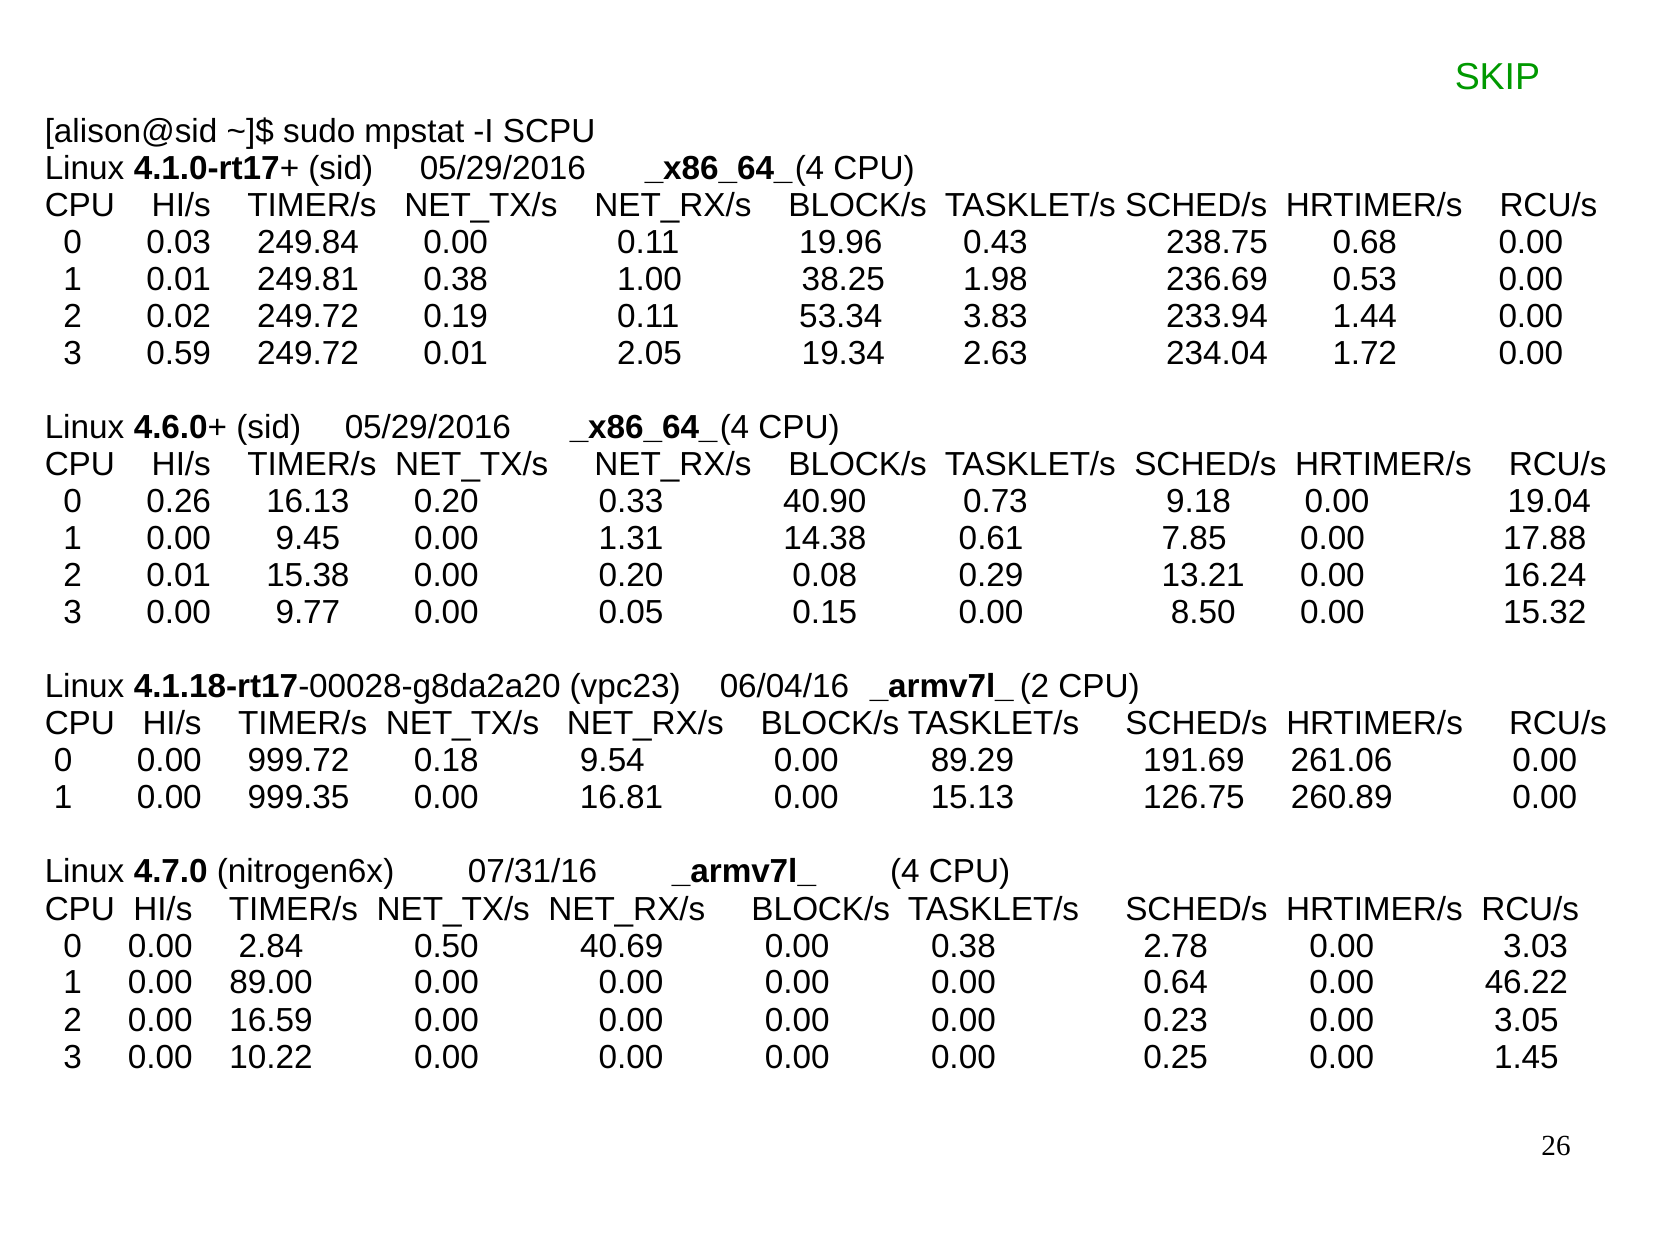

SKIP
[alison@sid ~]$ sudo mpstat -I SCPU
Linux 4.1.0-rt17+ (sid) 	05/29/2016 	_x86_64_	(4 CPU)
CPU HI/s TIMER/s NET_TX/s NET_RX/s BLOCK/s 	TASKLET/s SCHED/s HRTIMER/s RCU/s
 0 0.03 249.84 0.00 0.11 19.96 	 0.43 238.75 0.68 0.00
 1 0.01 249.81 0.38 1.00 38.25 	 1.98 236.69 0.53 0.00
 2 0.02 249.72 0.19 0.11 53.34 	 3.83 233.94 1.44 0.00
 3 0.59 249.72 0.01 2.05 19.34 	 2.63 234.04 1.72 0.00
Linux 4.6.0+ (sid) 	05/29/2016 	_x86_64_	(4 CPU)
CPU HI/s TIMER/s NET_TX/s NET_RX/s BLOCK/s	TASKLET/s SCHED/s HRTIMER/s RCU/s
 0 0.26 16.13 0.20 0.33 40.90 	 0.73 9.18 0.00 19.04
 1 0.00 9.45 0.00 1.31 14.38 0.61 7.85 0.00 17.88
 2 0.01 15.38 0.00 0.20 0.08 0.29 13.21 0.00 16.24
 3 0.00 9.77 0.00 0.05 0.15 0.00 8.50 0.00 15.32
Linux 4.1.18-rt17-00028-g8da2a20 (vpc23) 	06/04/16 	_armv7l_	(2 CPU)
CPU HI/s TIMER/s NET_TX/s NET_RX/s BLOCK/s TASKLET/s SCHED/s HRTIMER/s RCU/s
 0 0.00 999.72 0.18 9.54 0.00 89.29 191.69 261.06 0.00
 1 0.00 999.35 0.00 16.81 0.00 15.13 126.75 260.89 0.00
Linux 4.7.0 (nitrogen6x) 07/31/16 _armv7l_ (4 CPU)
CPU HI/s TIMER/s NET_TX/s NET_RX/s BLOCK/s TASKLET/s SCHED/s HRTIMER/s RCU/s
 0 0.00 2.84 0.50 40.69 0.00 0.38 2.78 0.00 3.03
 1 0.00 89.00 0.00 0.00 0.00 0.00 0.64 0.00 46.22
 2 0.00 16.59 0.00 0.00 0.00 0.00 0.23 0.00 3.05
 3 0.00 10.22 0.00 0.00 0.00 0.00 0.25 0.00 1.45
26